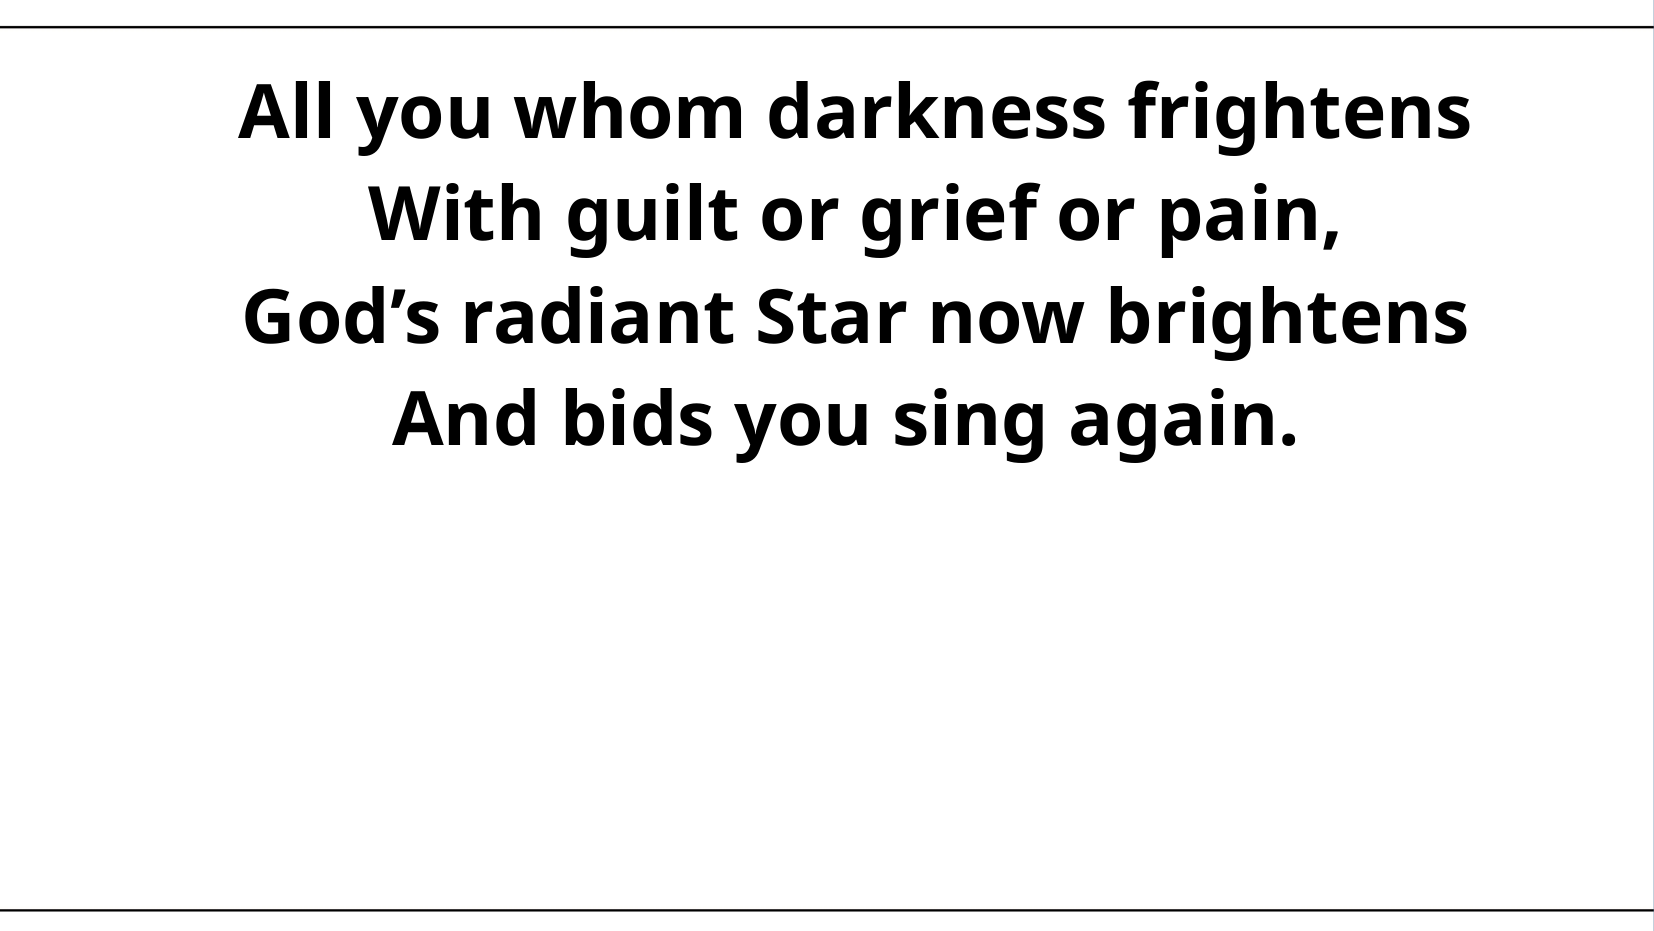

All you whom darkness frightens
 With guilt or grief or pain,
 God’s radiant Star now brightens
 And bids you sing again.